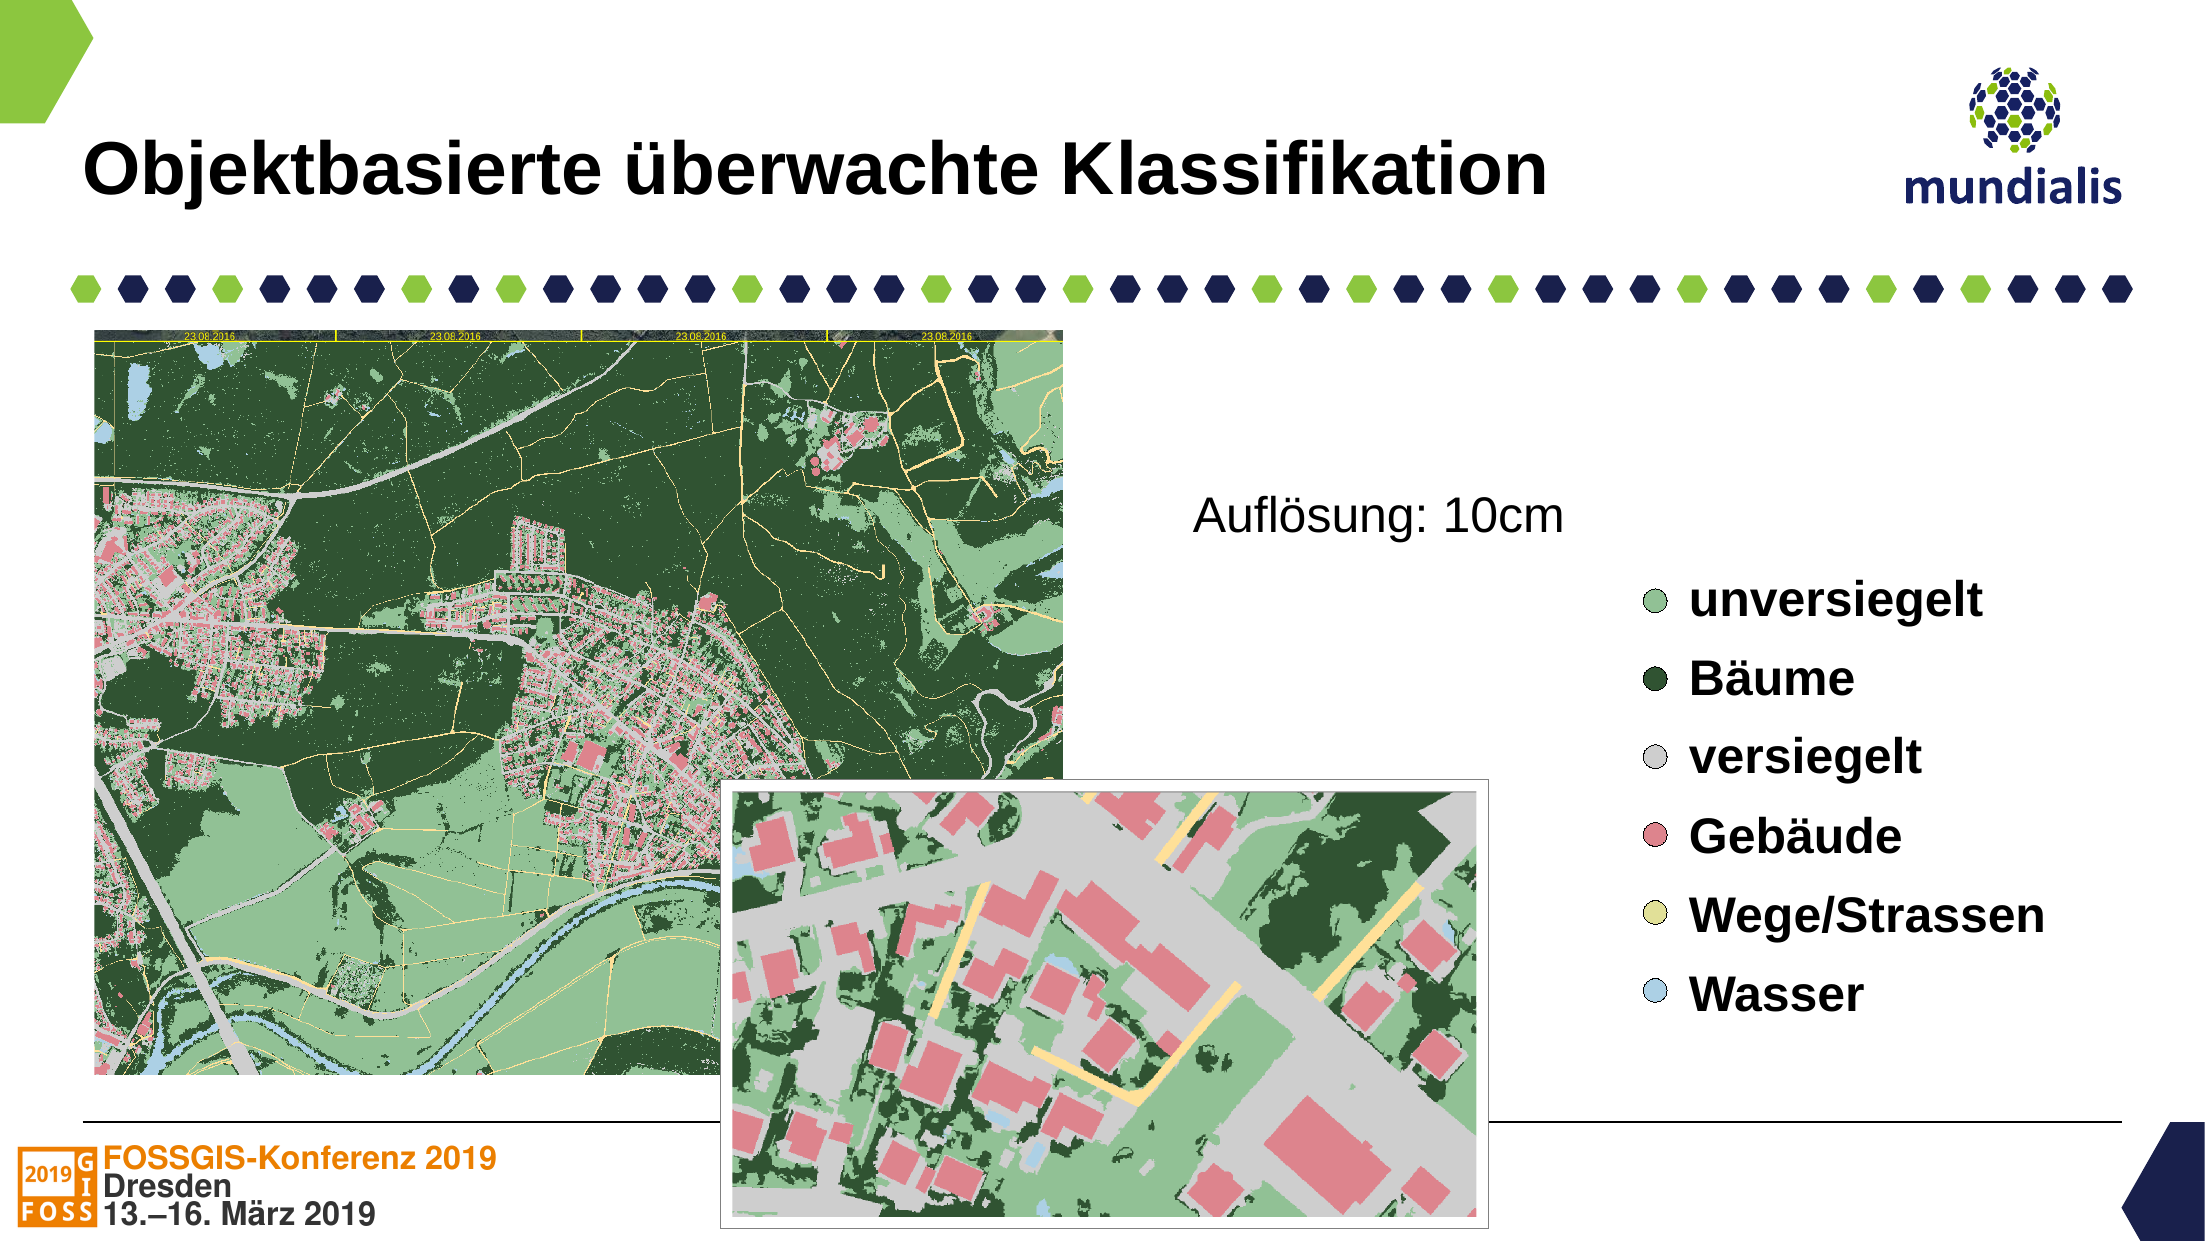

# Objektbasierte überwachte Klassifikation
Auflösung: 10cm
unversiegelt
Bäume
versiegelt
Gebäude
Wege/Strassen
Wasser